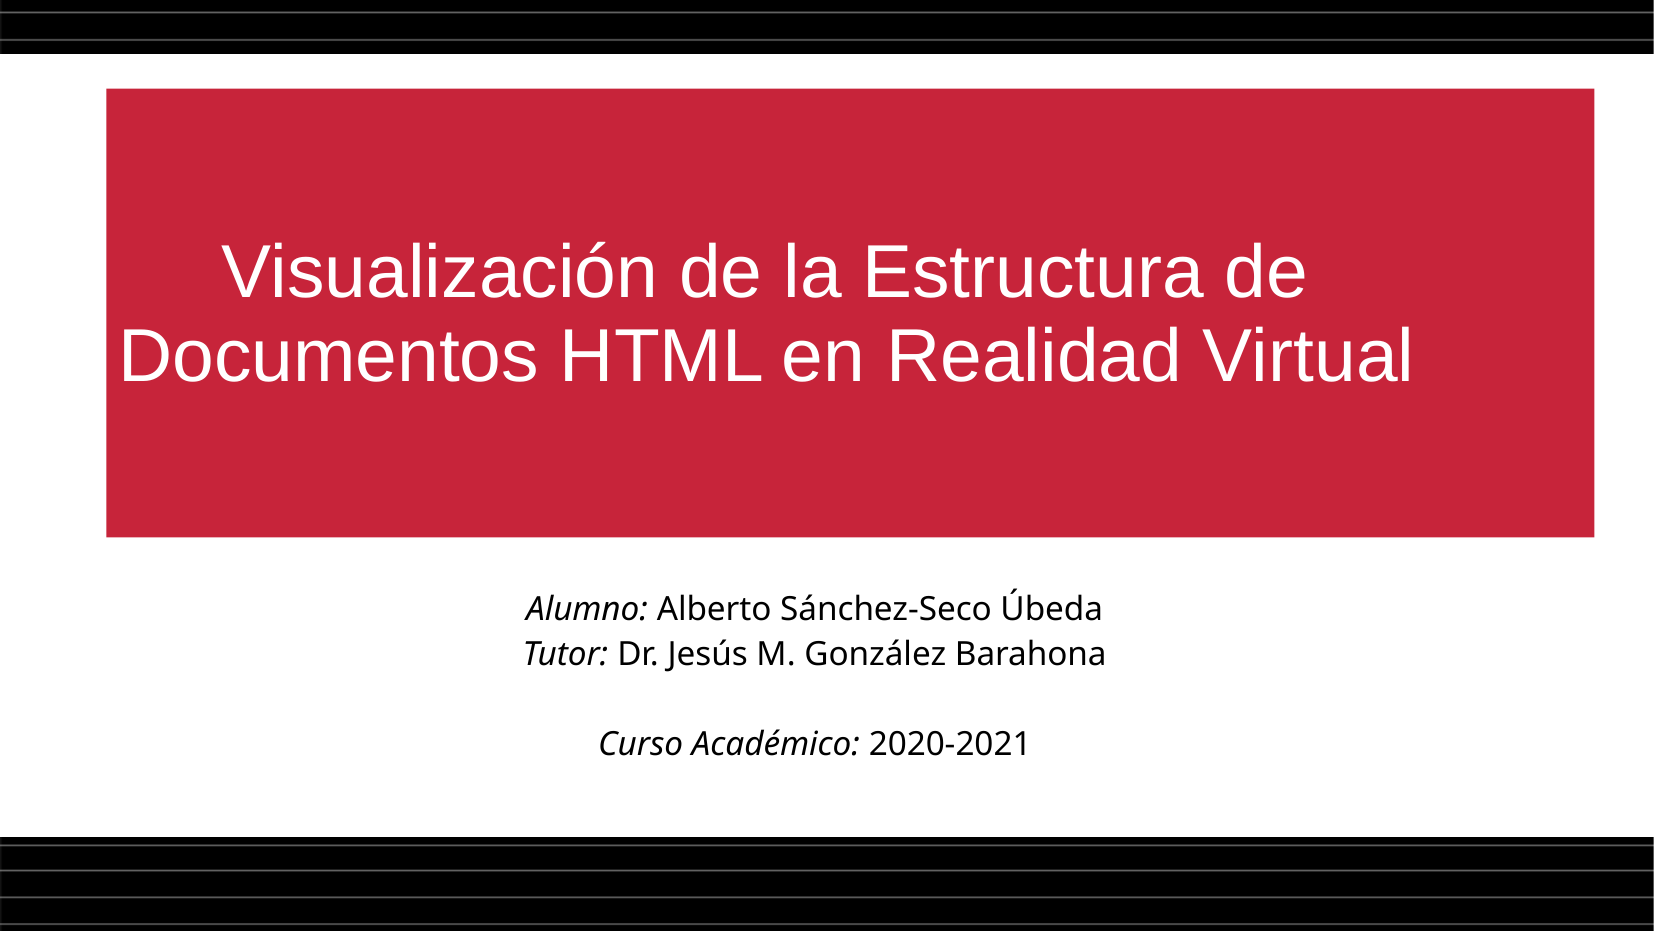

# Visualización de la Estructura de Documentos HTML en Realidad Virtual
Alumno: Alberto Sánchez-Seco Úbeda
Tutor: Dr. Jesús M. González Barahona
Curso Académico: 2020-2021